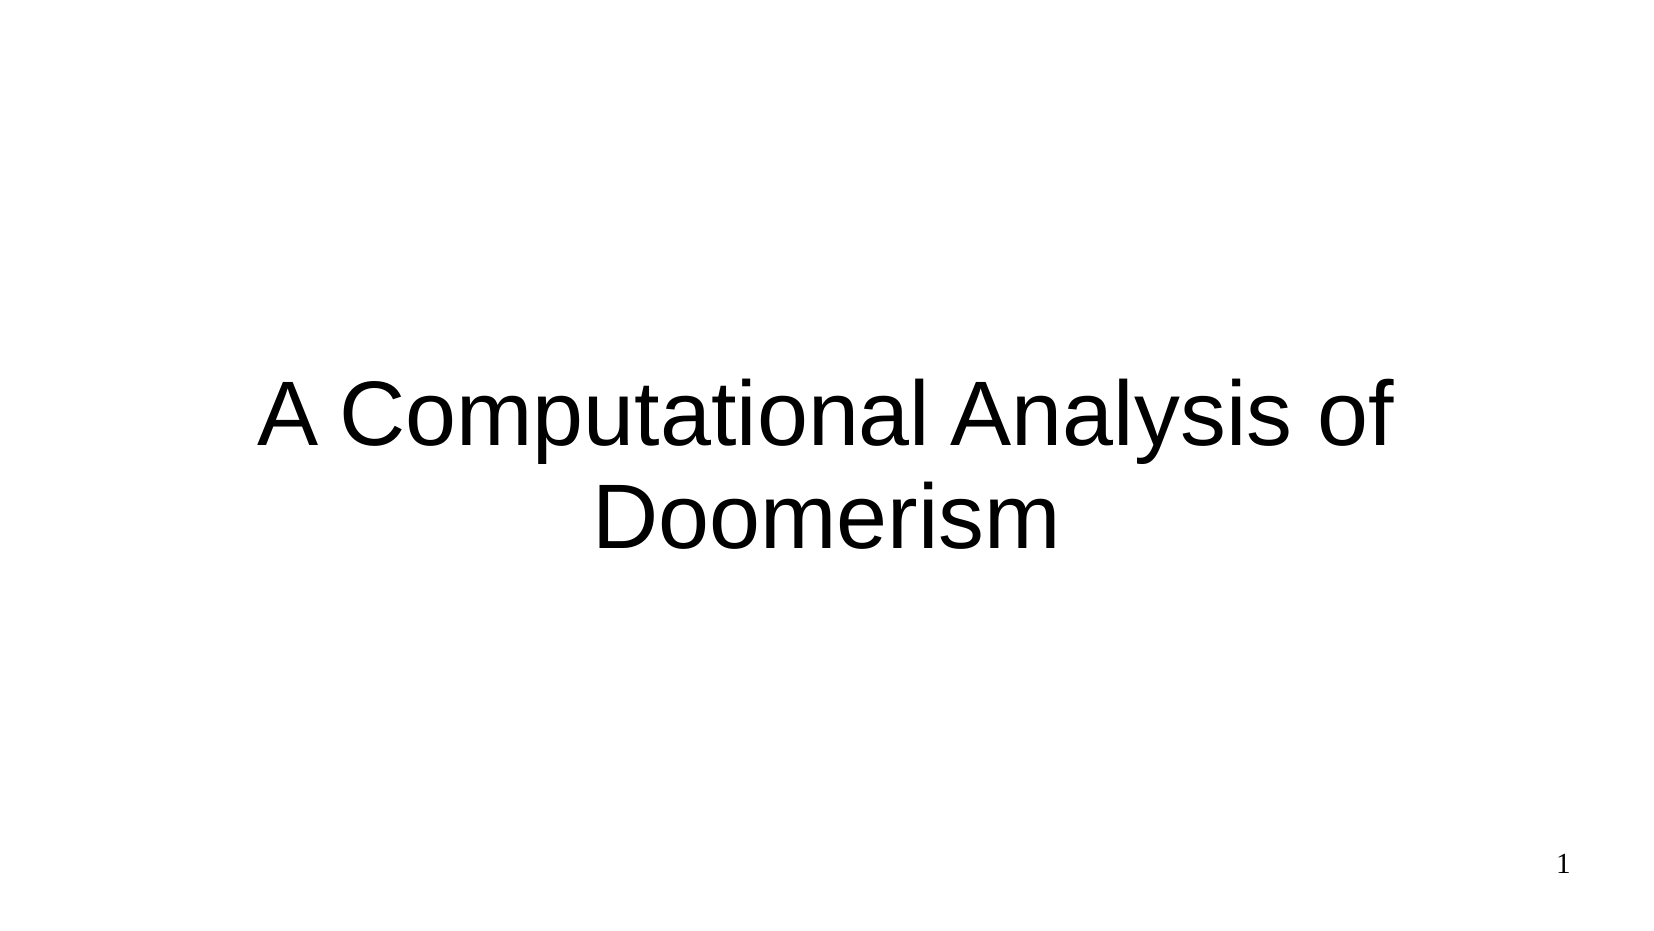

# A Computational Analysis of Doomerism
1